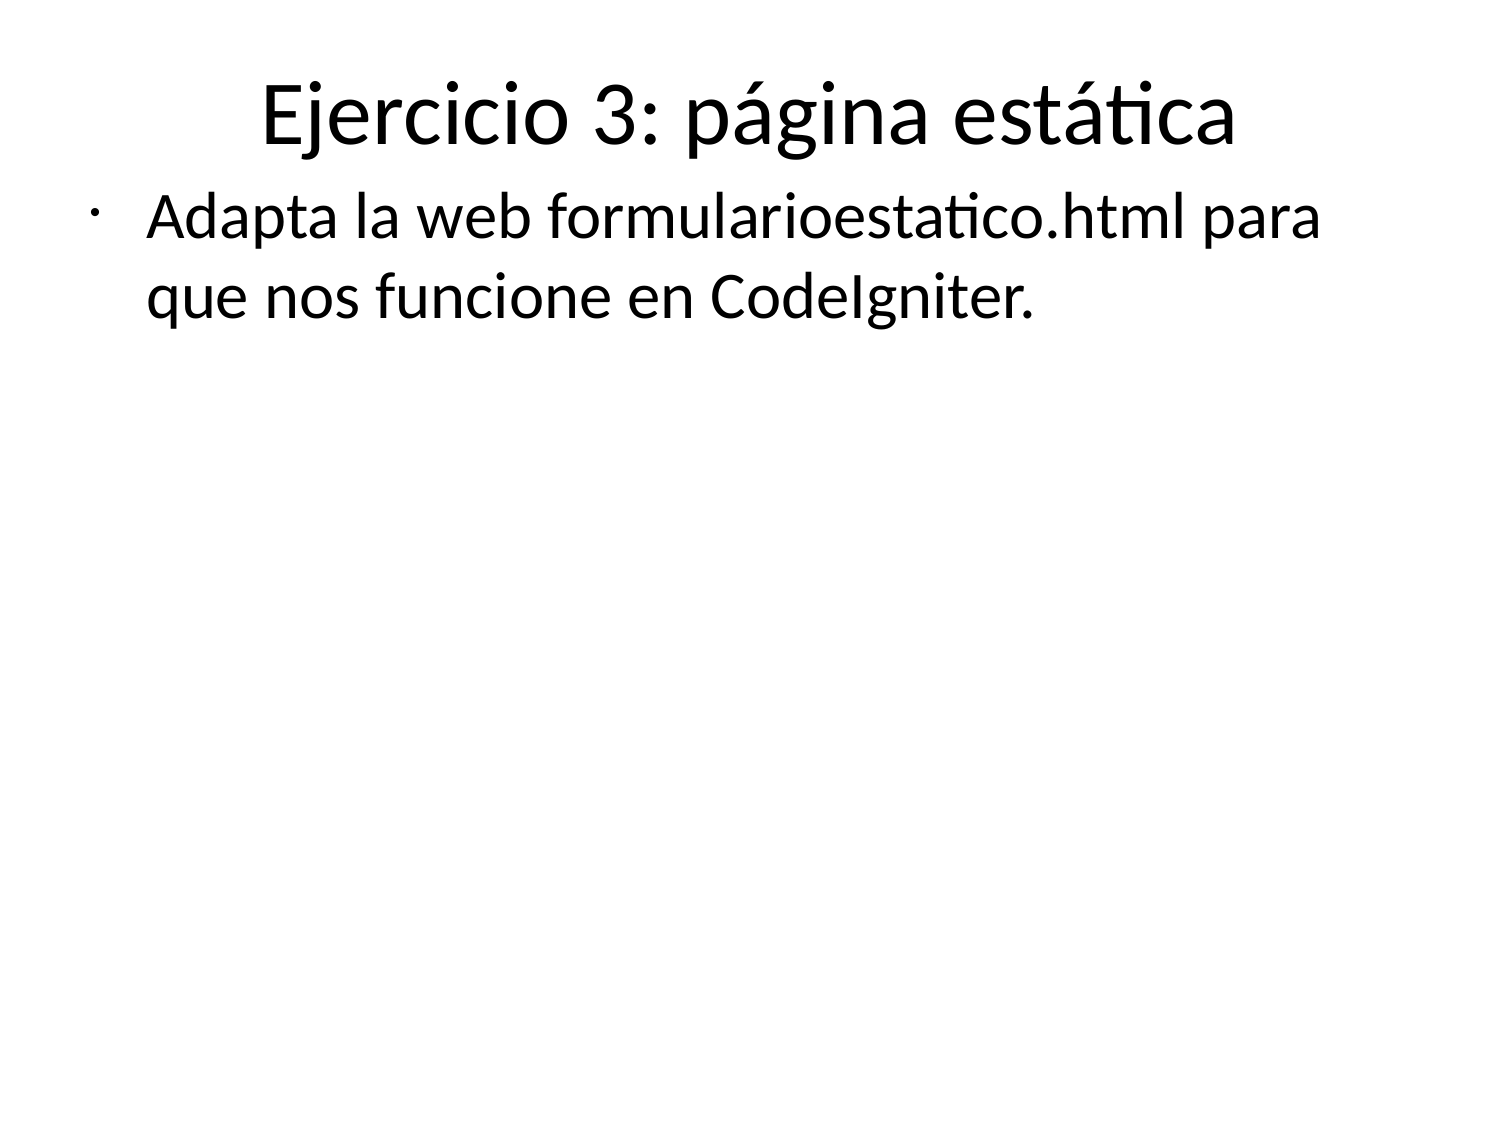

# Ejercicio 3: página estática
Adapta la web formularioestatico.html para que nos funcione en CodeIgniter.